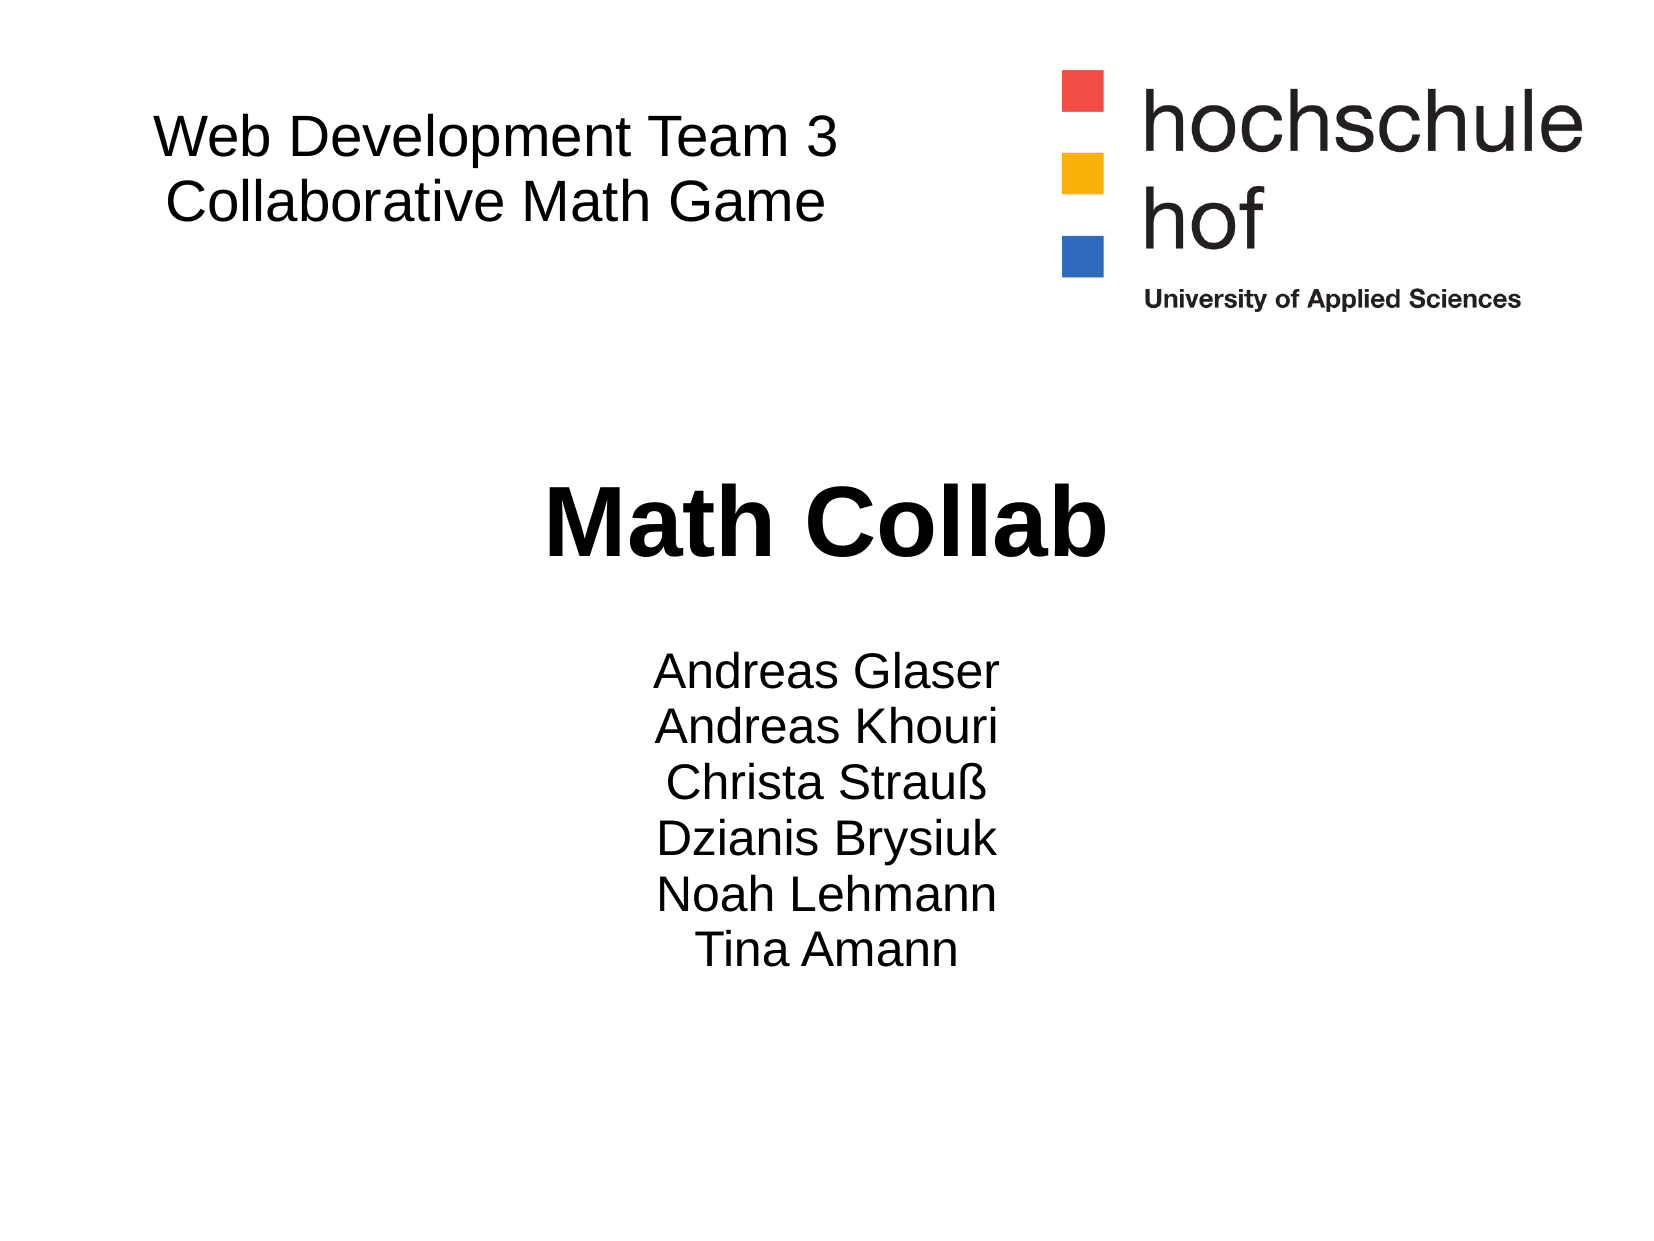

# Web Development Team 3 Collaborative Math Game
Math Collab
Andreas Glaser
Andreas Khouri
Christa Strauß
Dzianis Brysiuk
Noah Lehmann
Tina Amann